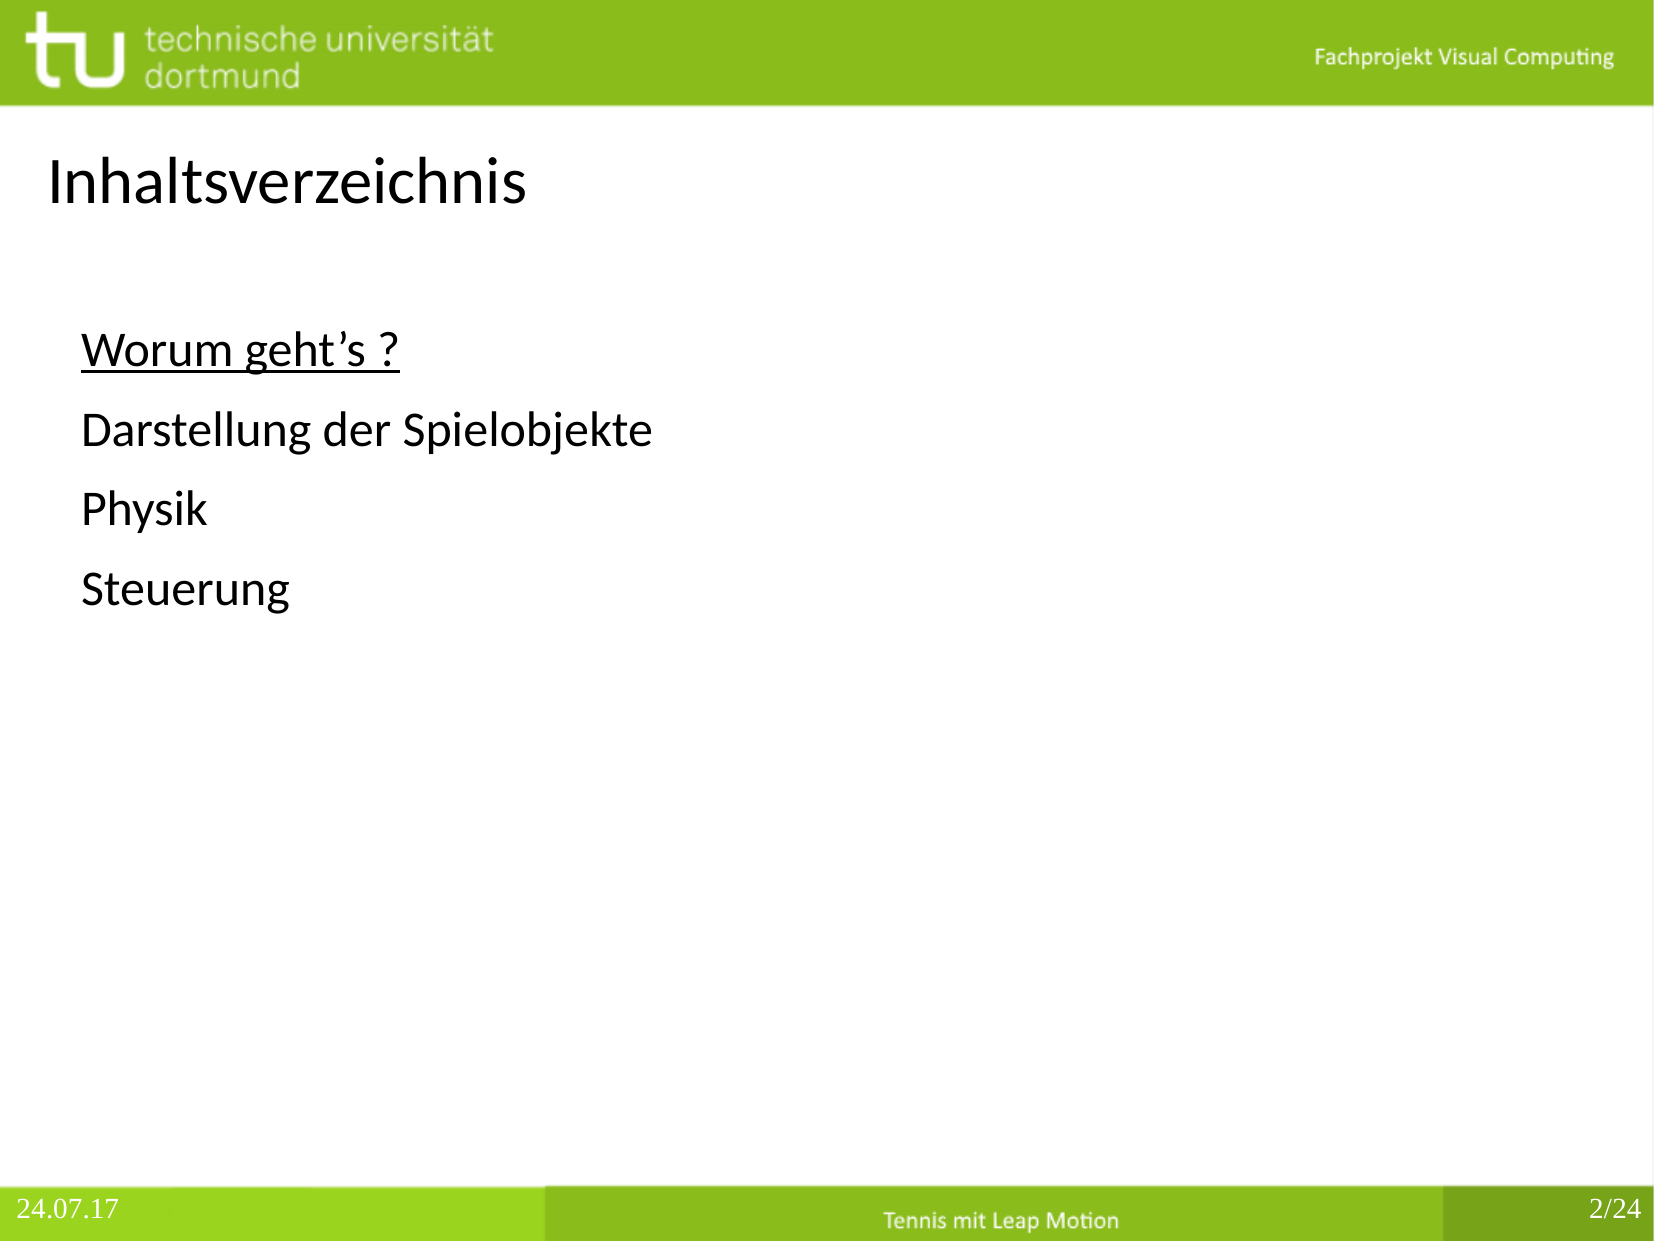

# Inhaltsverzeichnis
 Worum geht’s ?
 Darstellung der Spielobjekte
 Physik
 Steuerung
24.07.17
2